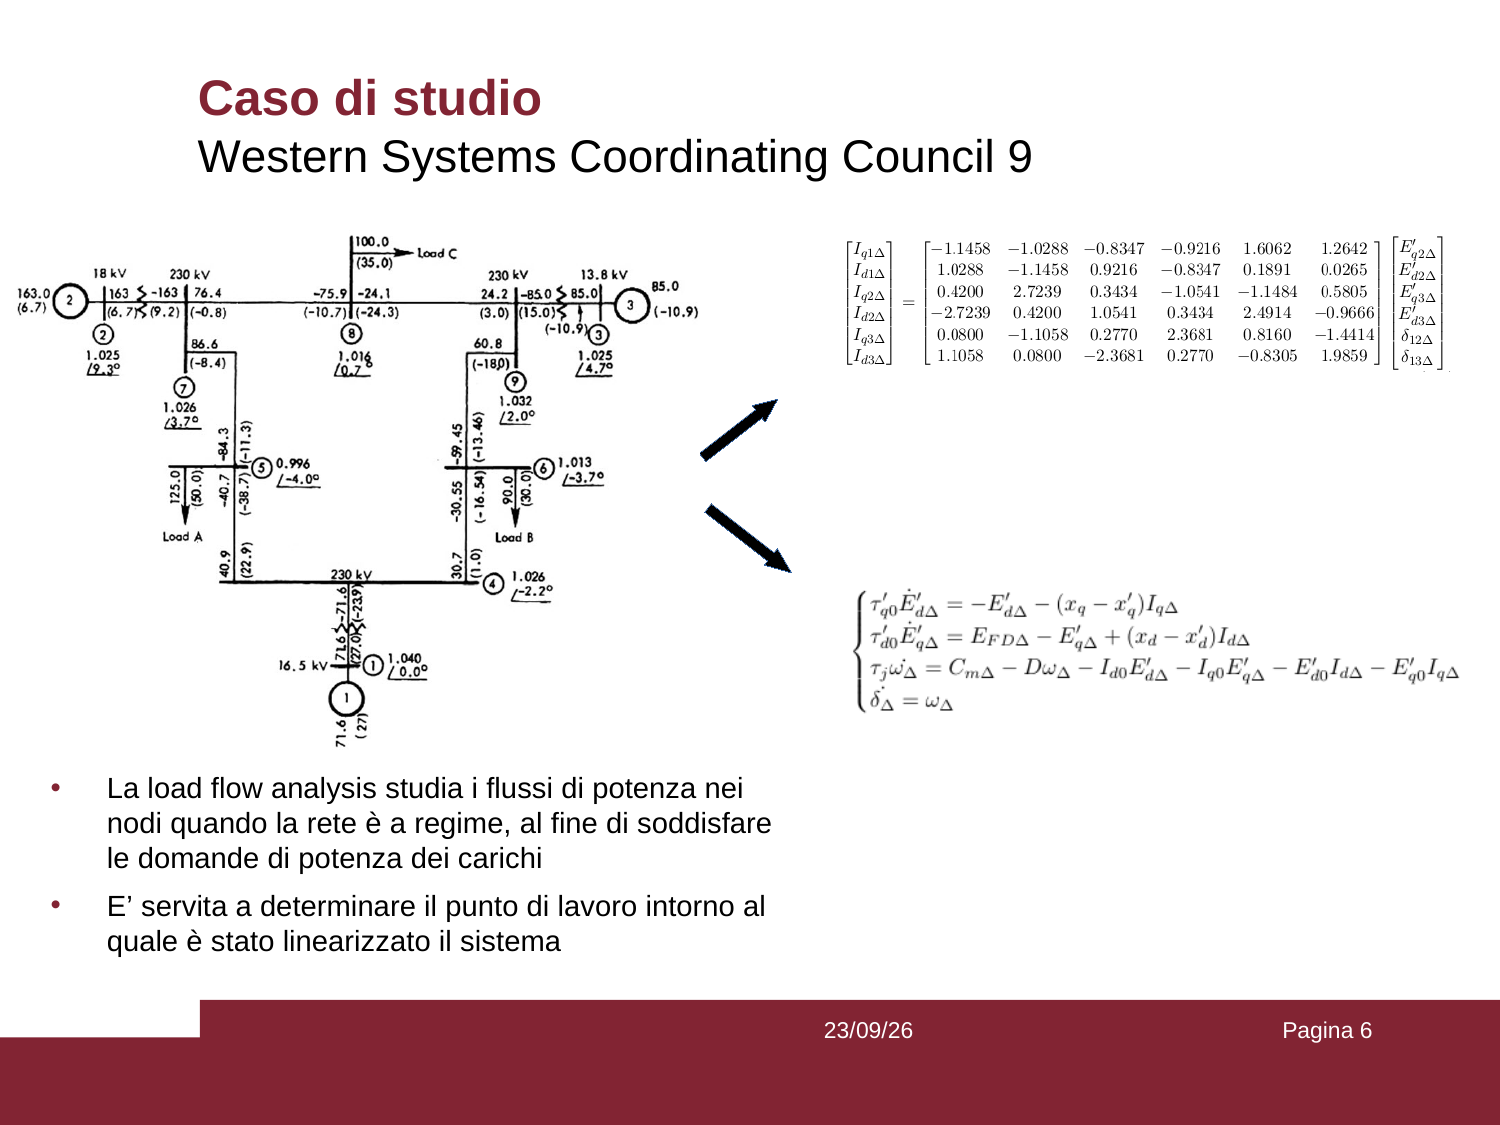

Caso di studio
Western Systems Coordinating Council 9
# La load flow analysis studia i flussi di potenza nei nodi quando la rete è a regime, al fine di soddisfare le domande di potenza dei carichi
E’ servita a determinare il punto di lavoro intorno al quale è stato linearizzato il sistema
Titolo Presentazione
6